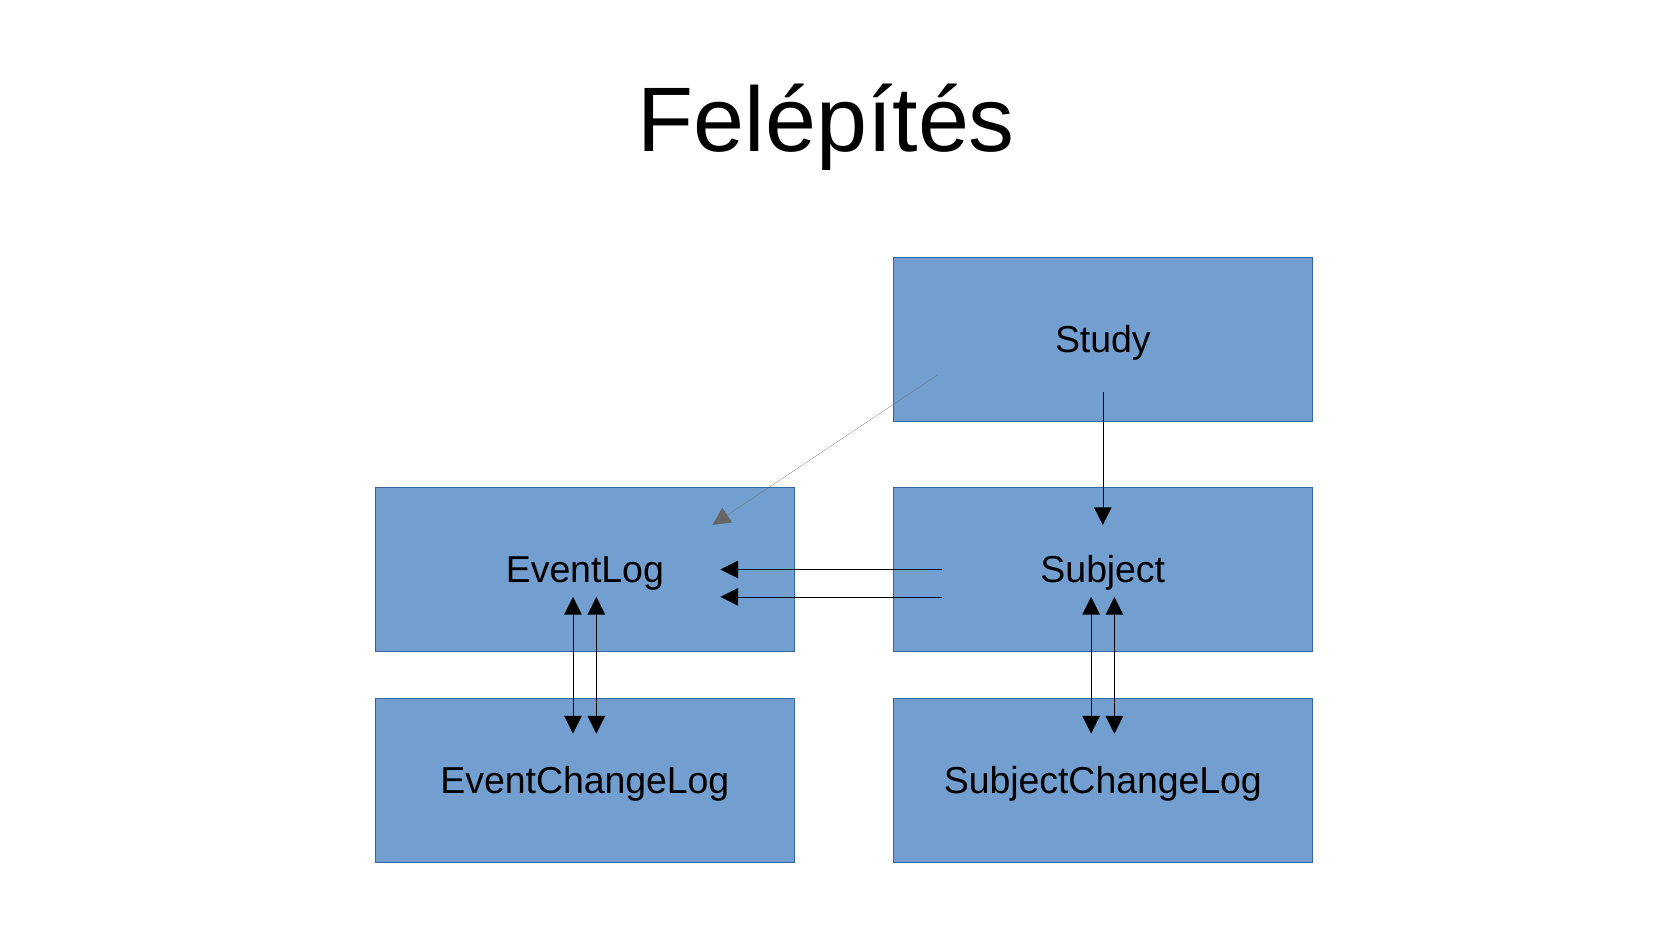

# Felépítés
Study
EventLog
Subject
EventChangeLog
SubjectChangeLog